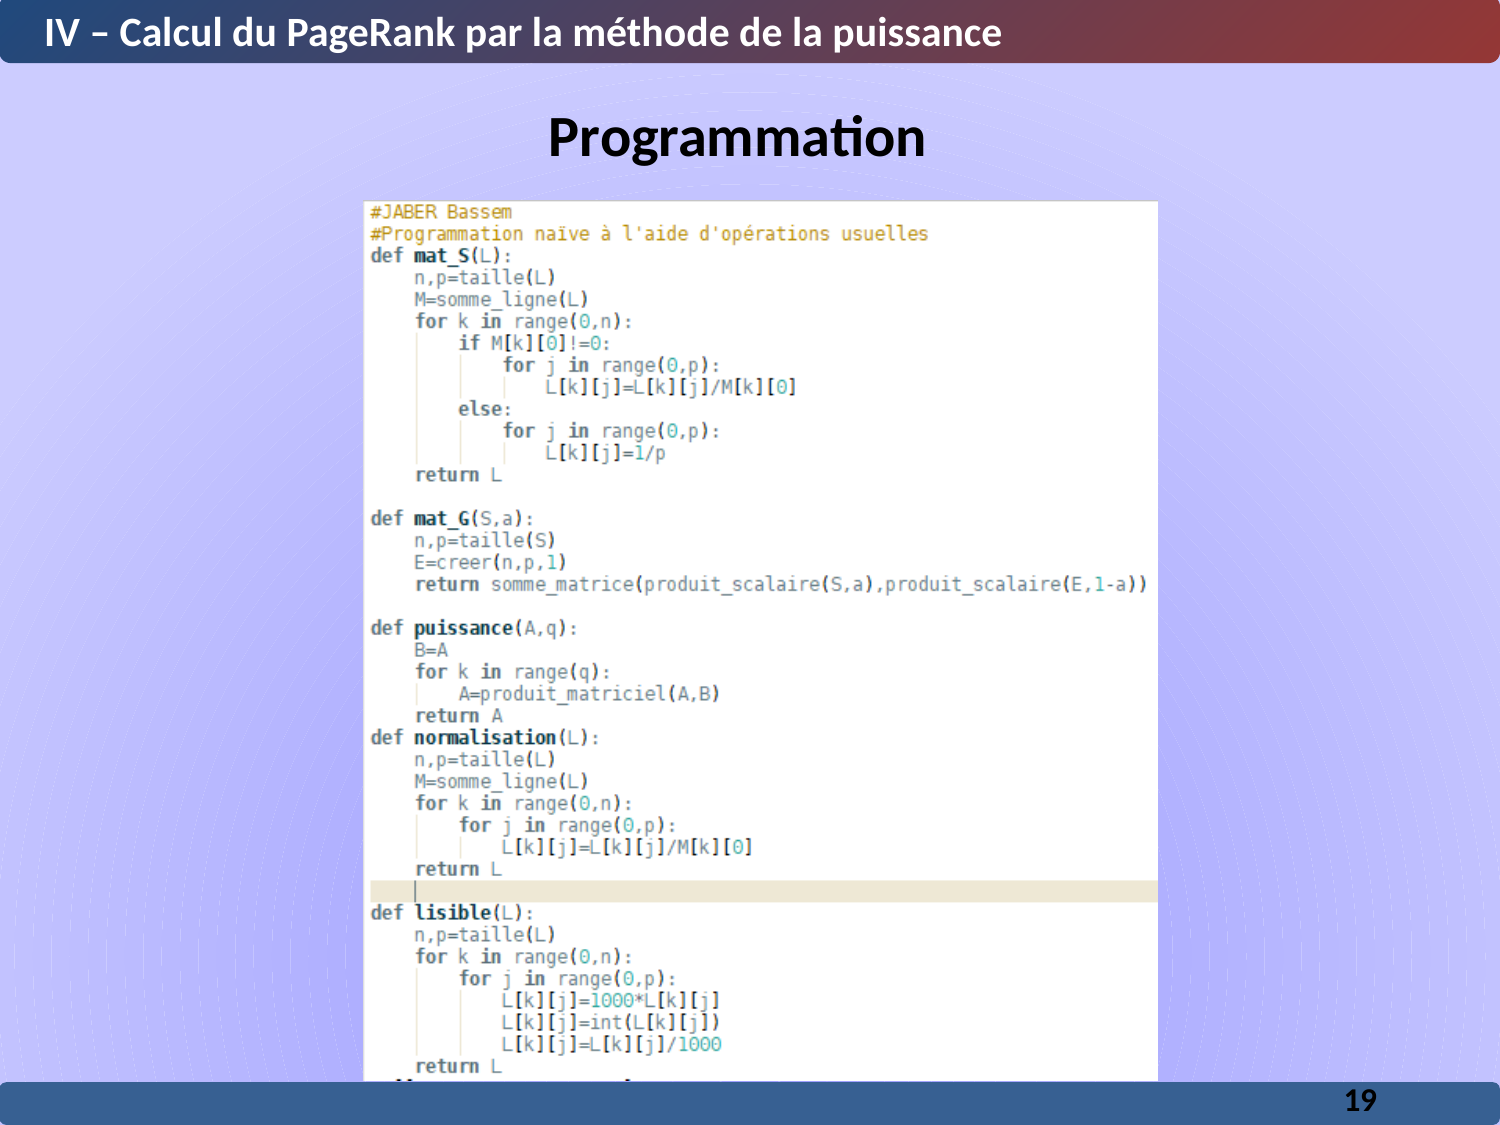

IV – Calcul du PageRank par la méthode de la puissance
Programmation